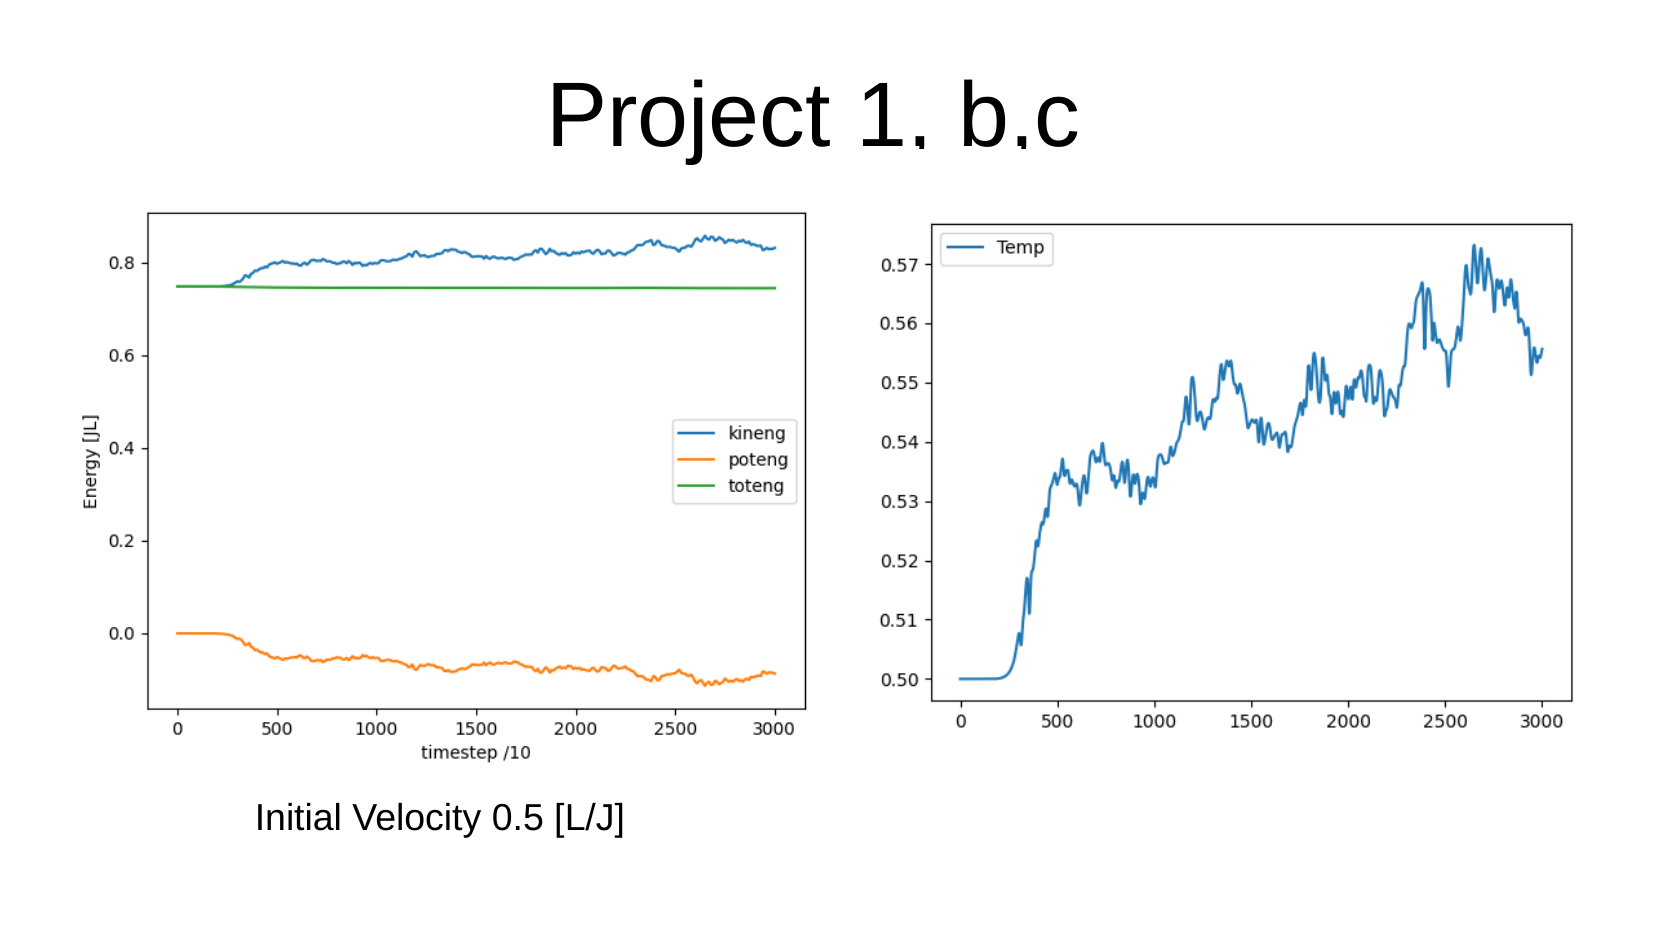

# Project 1, b,c
Initial Velocity 0.5 [L/J]